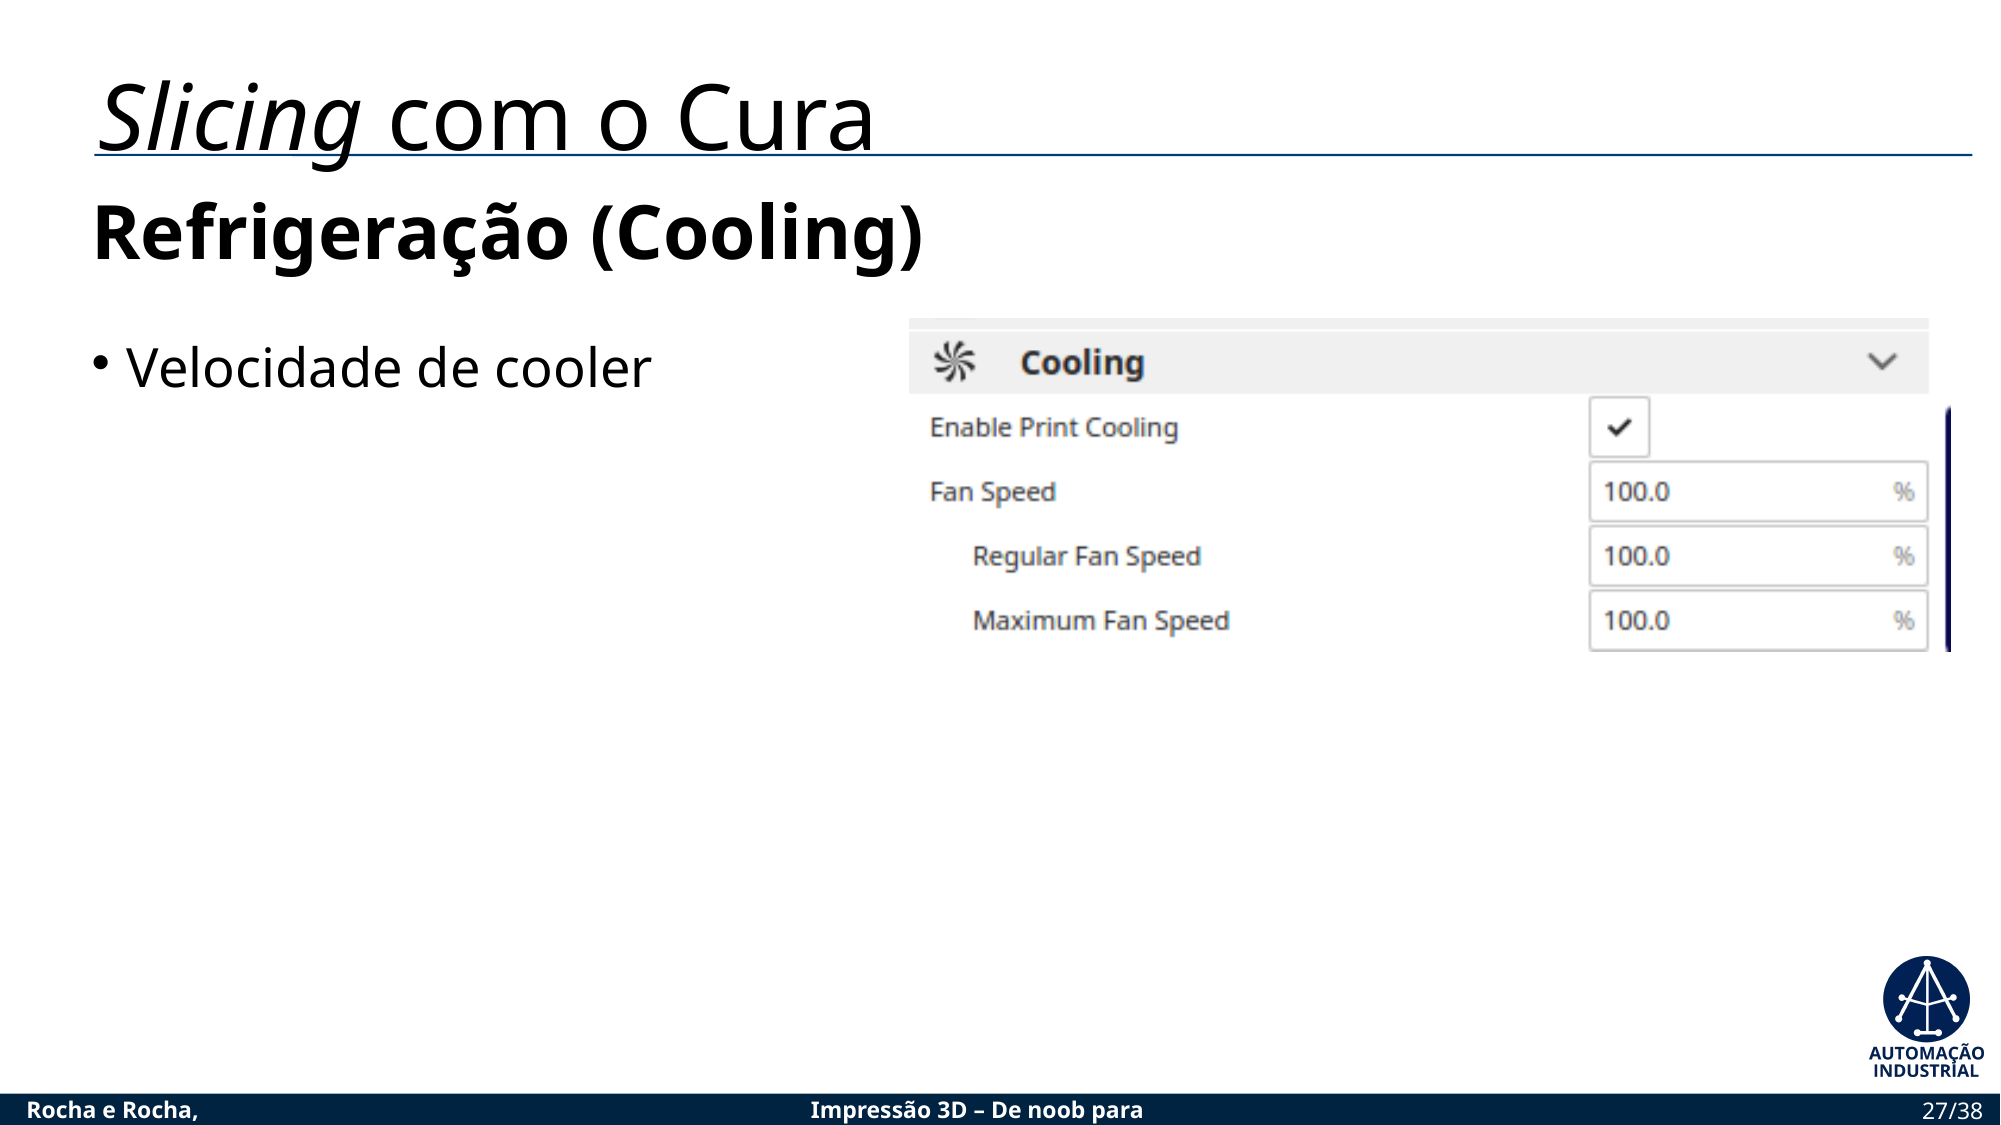

Slicing com o Cura
Refrigeração (Cooling)
Velocidade de cooler